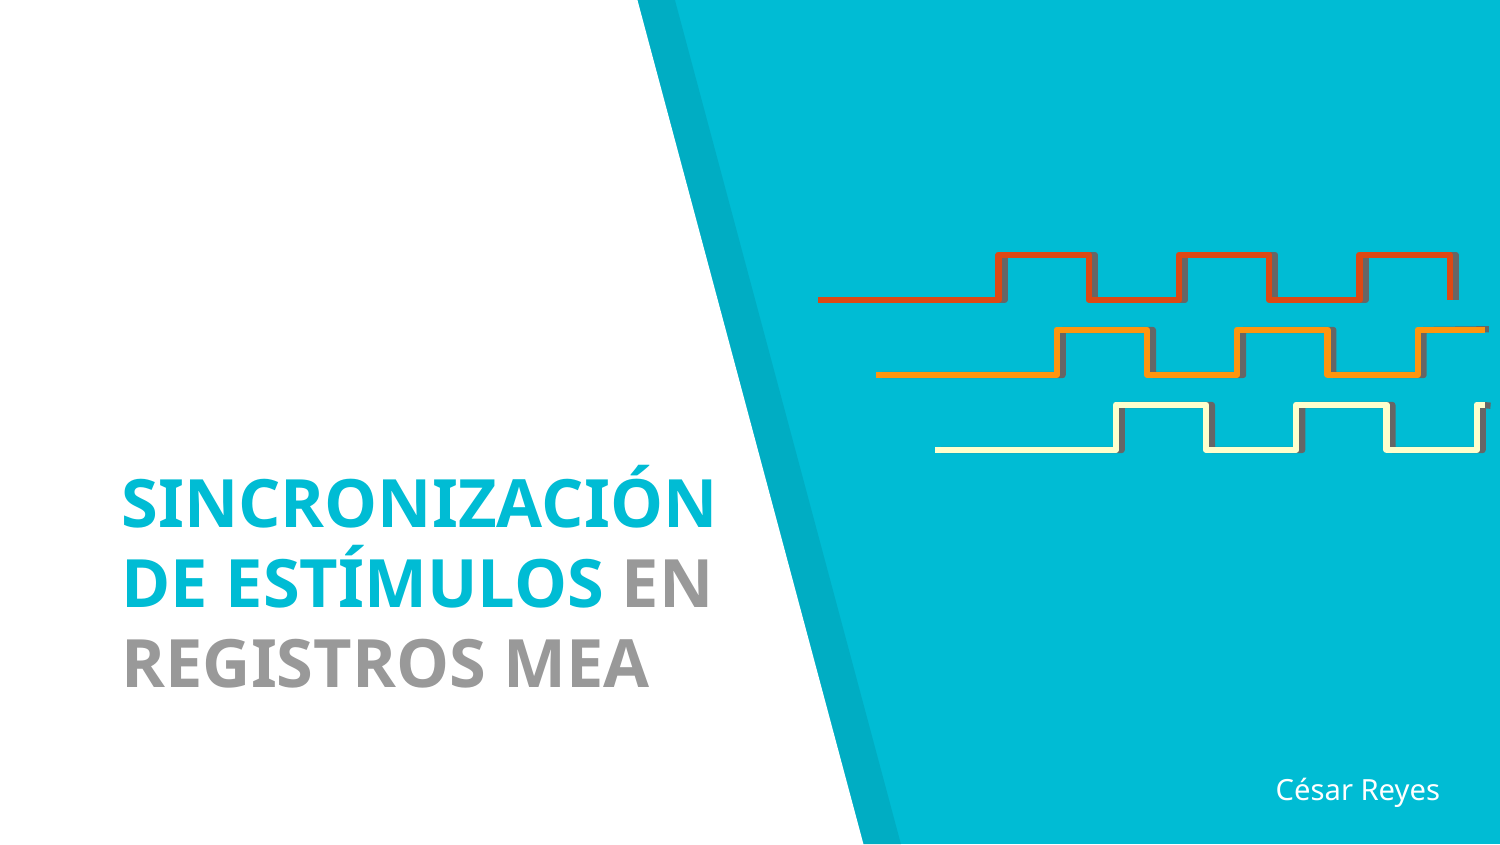

# SINCRONIZACIÓN DE ESTÍMULOS EN REGISTROS MEA
César Reyes